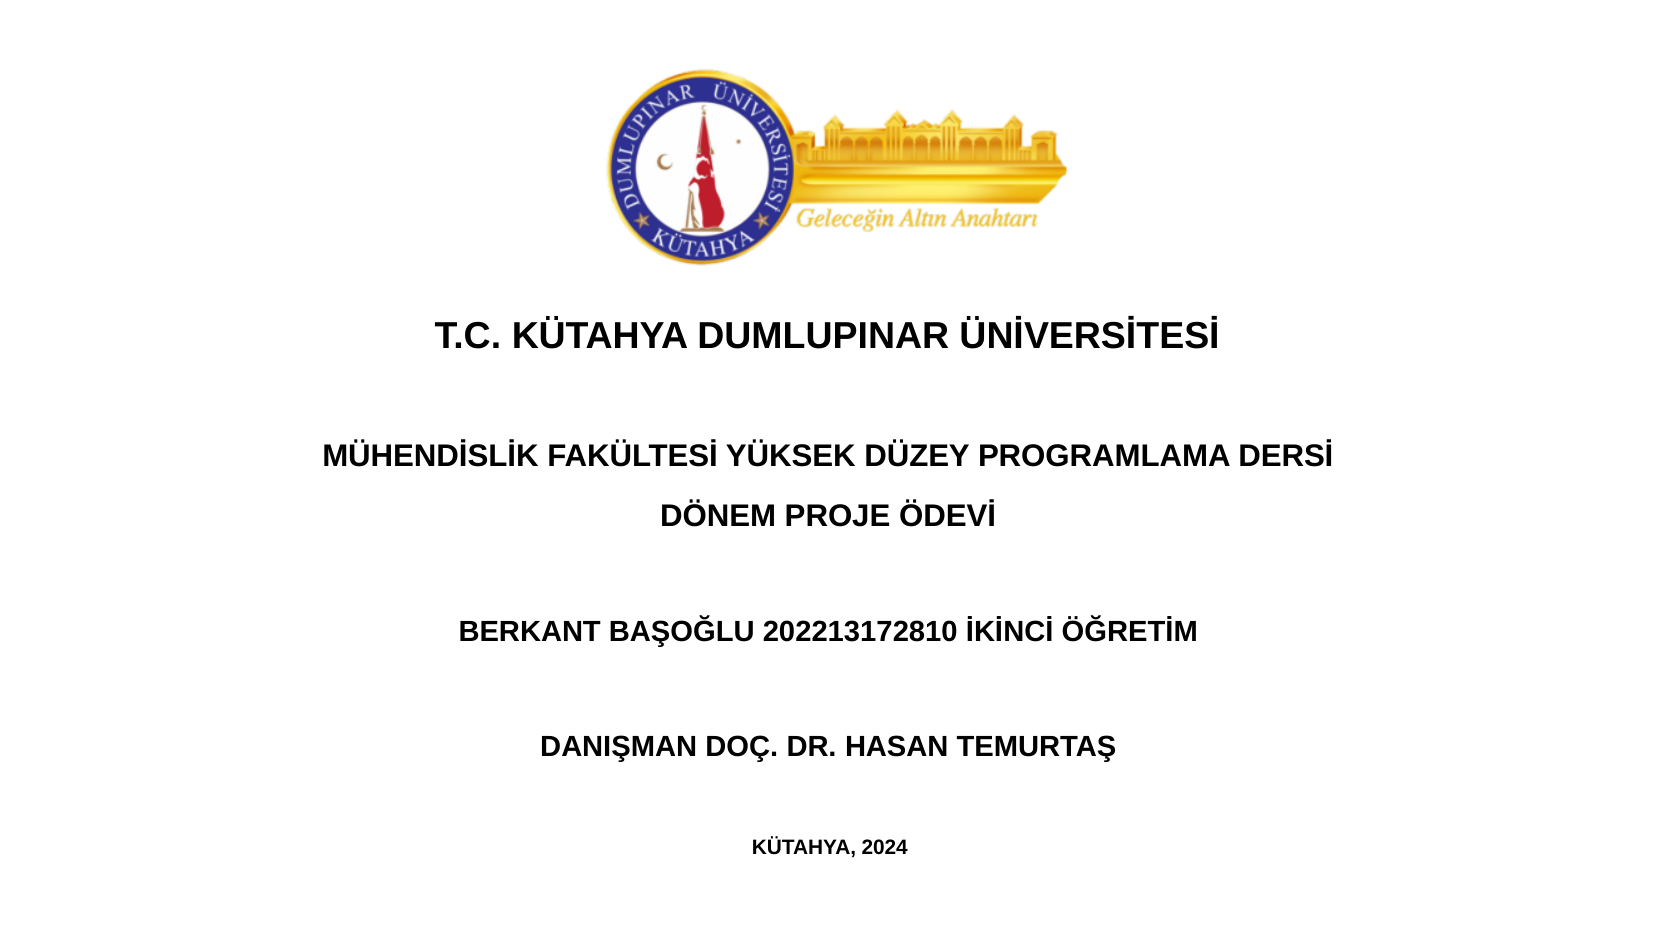

# T.C. KÜTAHYA DUMLUPINAR ÜNİVERSİTESİ
MÜHENDİSLİK FAKÜLTESİ YÜKSEK DÜZEY PROGRAMLAMA DERSİ
DÖNEM PROJE ÖDEVİ
BERKANT BAŞOĞLU 202213172810 İKİNCİ ÖĞRETİM
DANIŞMAN DOÇ. DR. HASAN TEMURTAŞ
KÜTAHYA, 2024